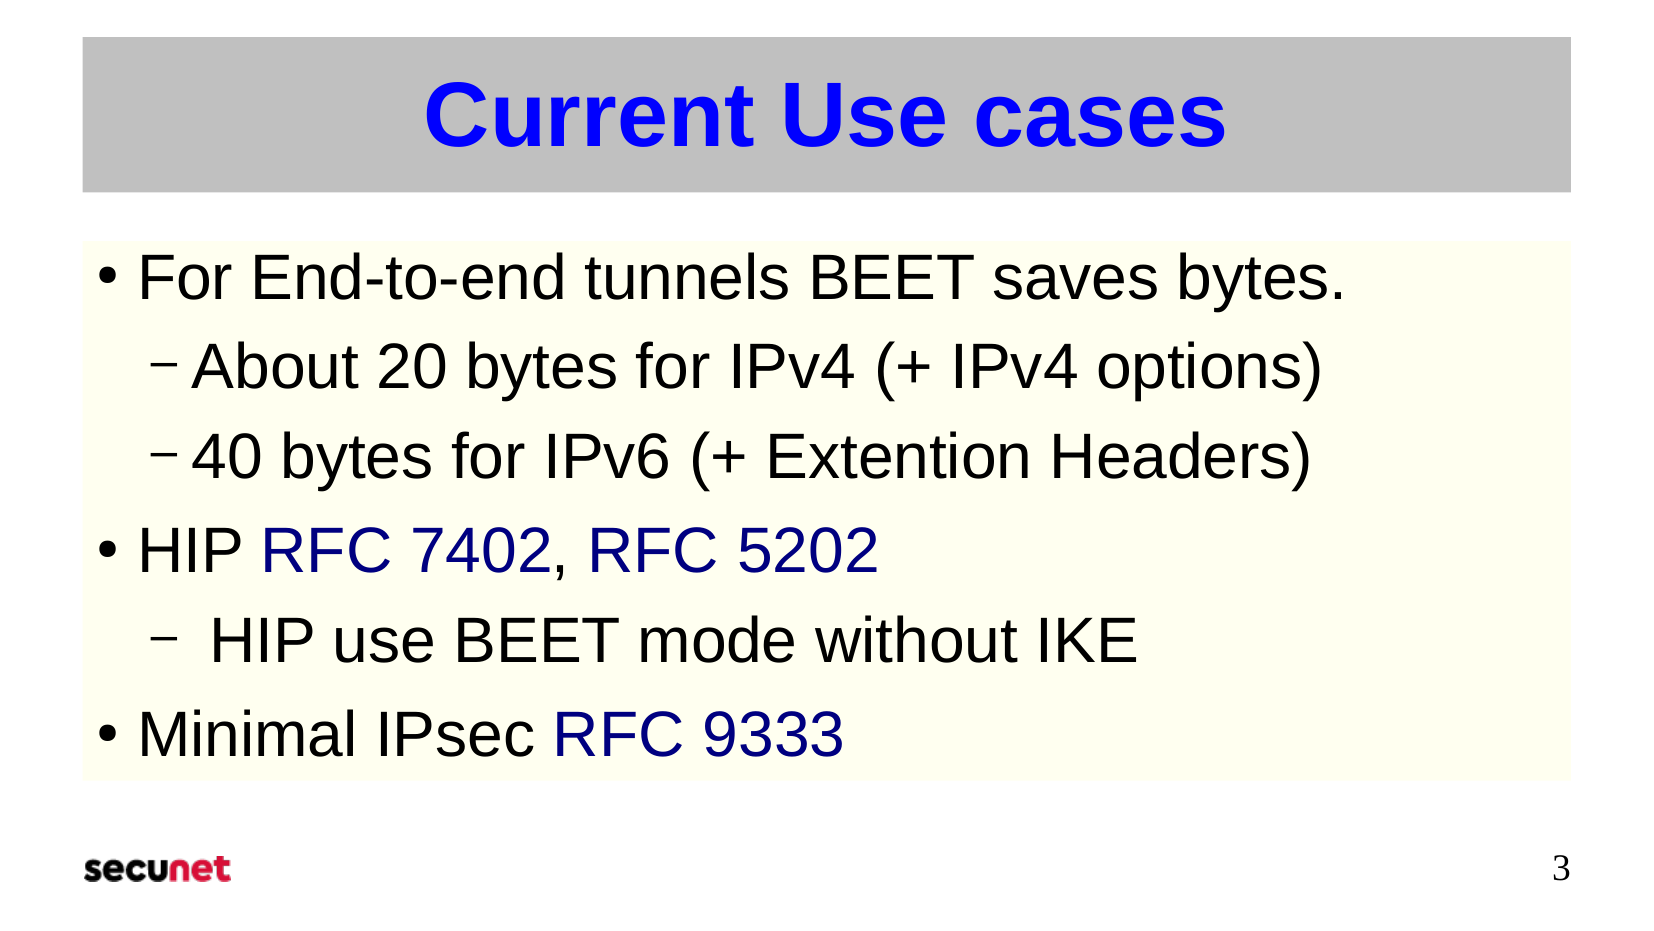

# Current Use cases
For End-to-end tunnels BEET saves bytes.
About 20 bytes for IPv4 (+ IPv4 options)
40 bytes for IPv6 (+ Extention Headers)
HIP RFC 7402, RFC 5202
 HIP use BEET mode without IKE
Minimal IPsec RFC 9333
3